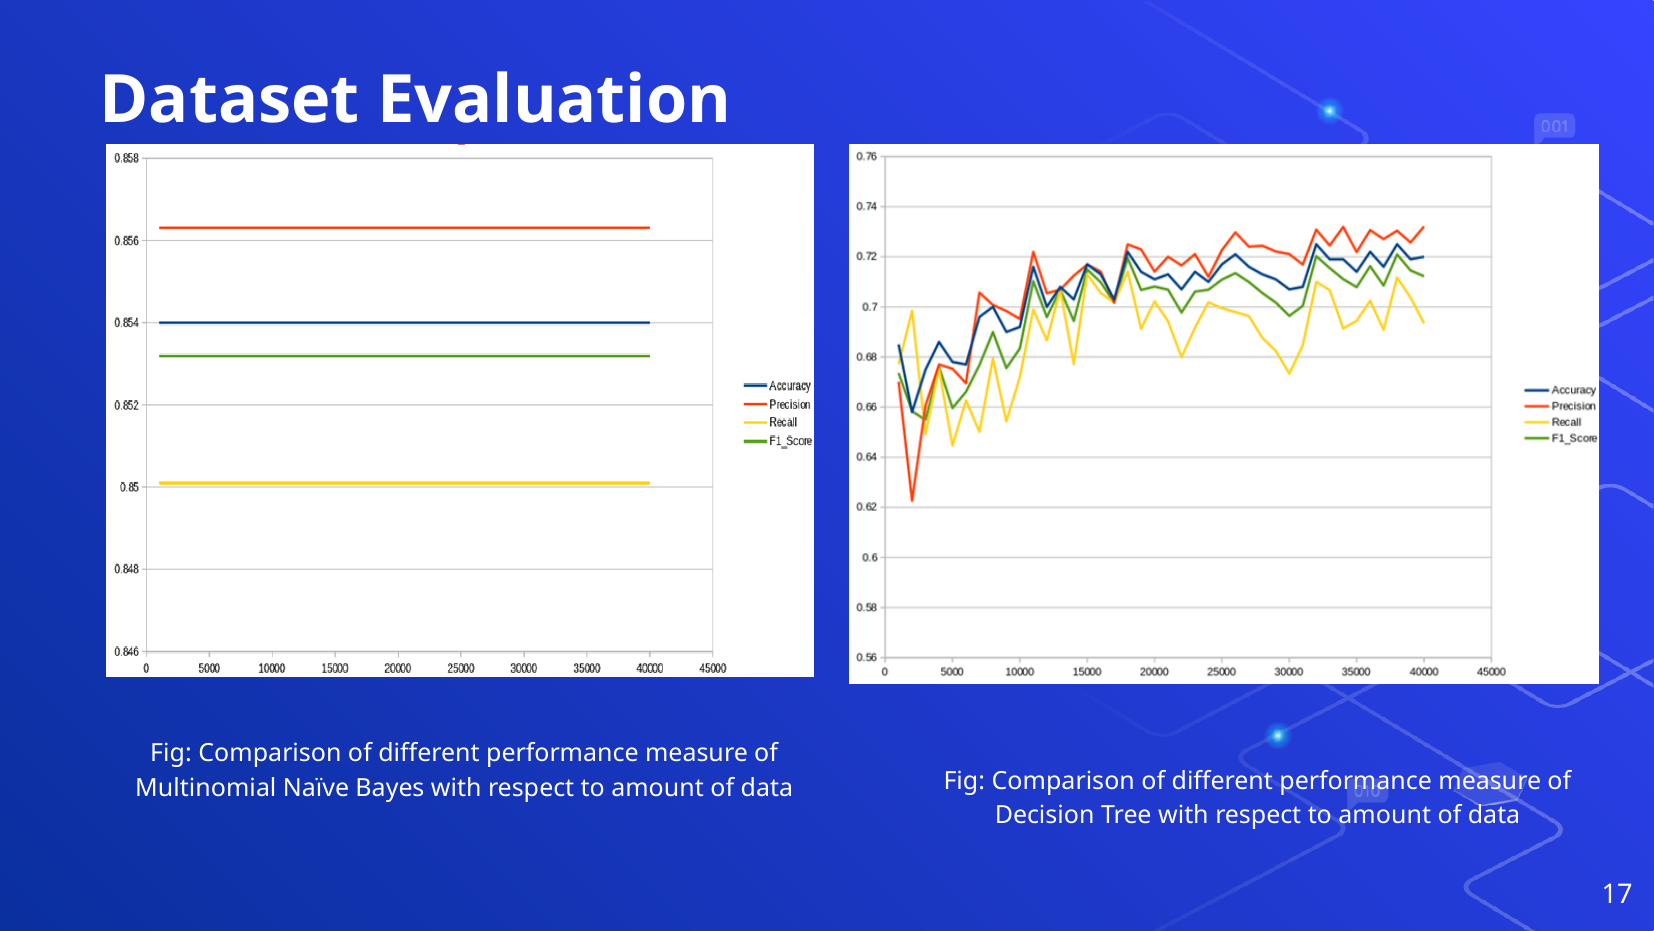

# Dataset Evaluation
Fig: Comparison of different performance measure of Multinomial Naïve Bayes with respect to amount of data
Fig: Comparison of different performance measure of Decision Tree with respect to amount of data